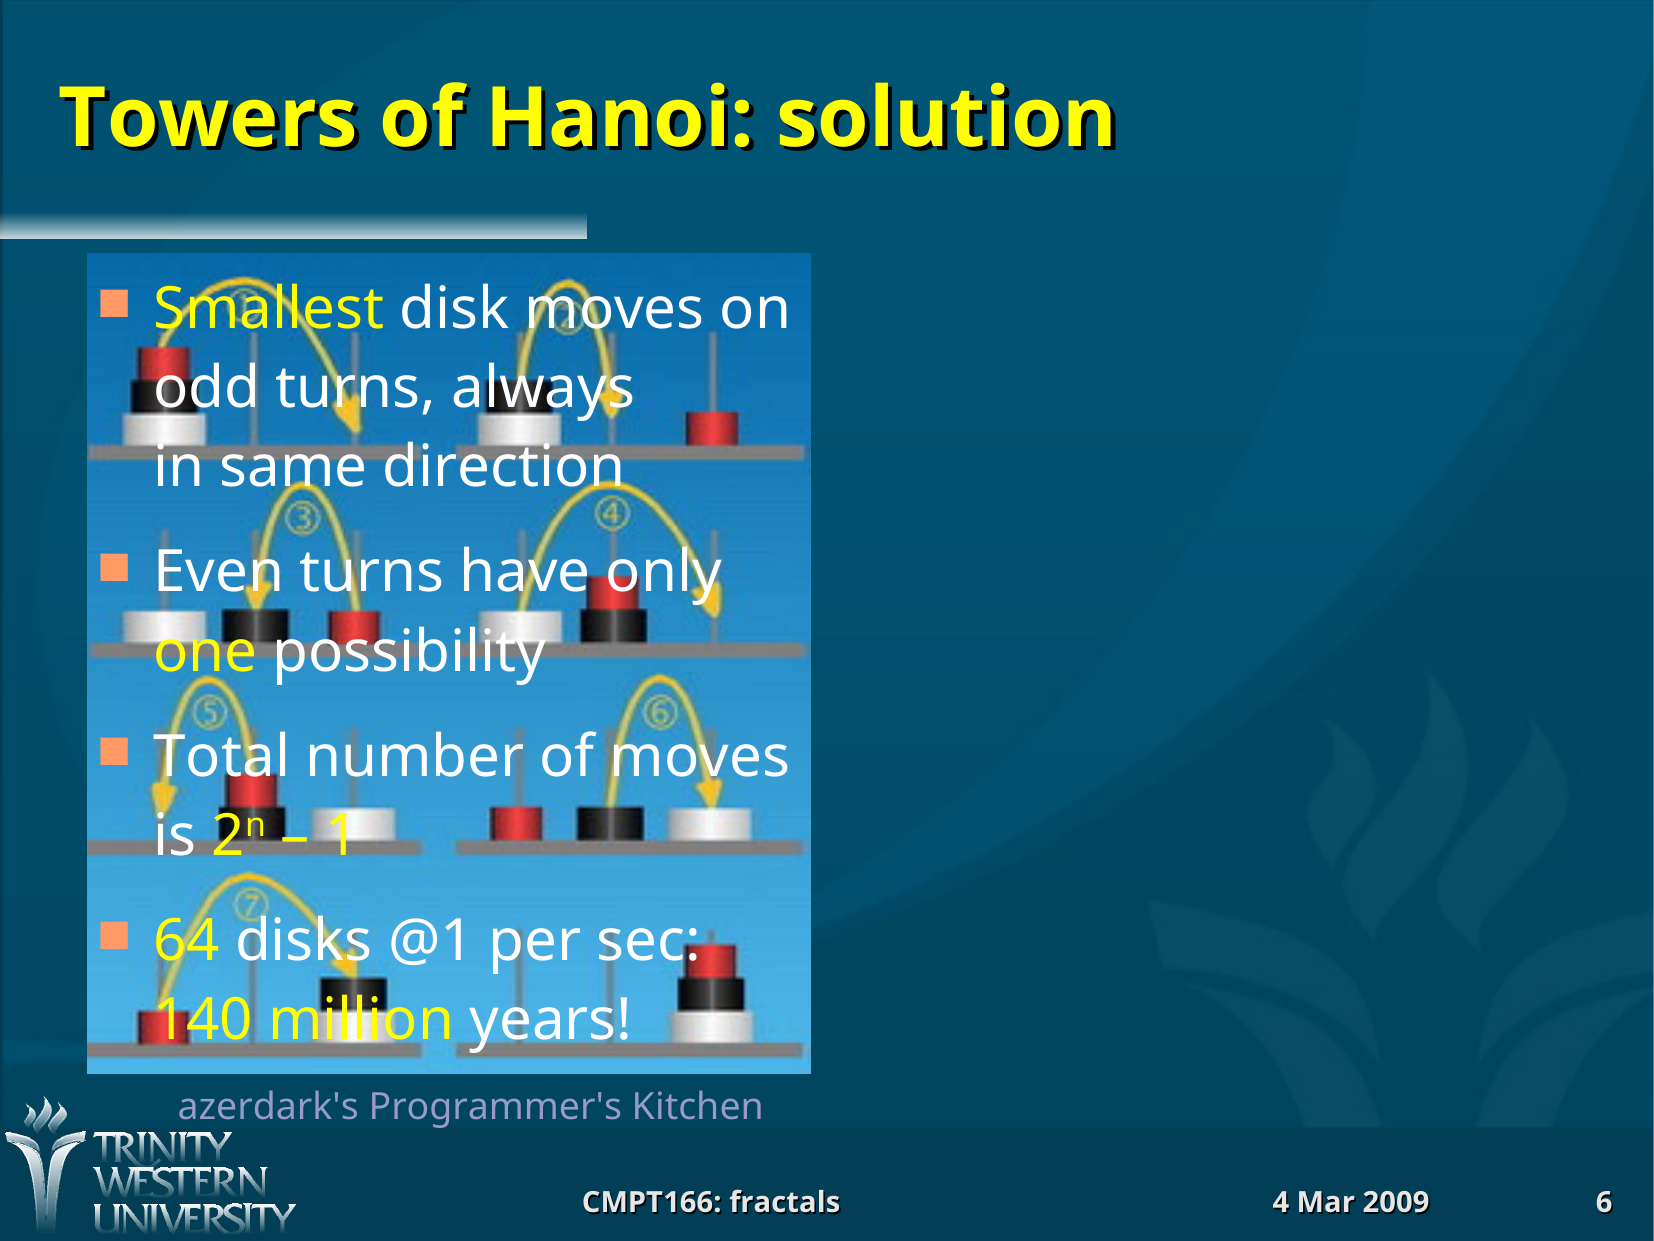

# Towers of Hanoi: solution
Smallest disk moves on odd turns, always
in same direction
Even turns have only one possibility
Total number of moves is 2n – 1
64 disks @1 per sec:
140 million years!
azerdark's Programmer's Kitchen
CMPT166: fractals
4 Mar 2009
6